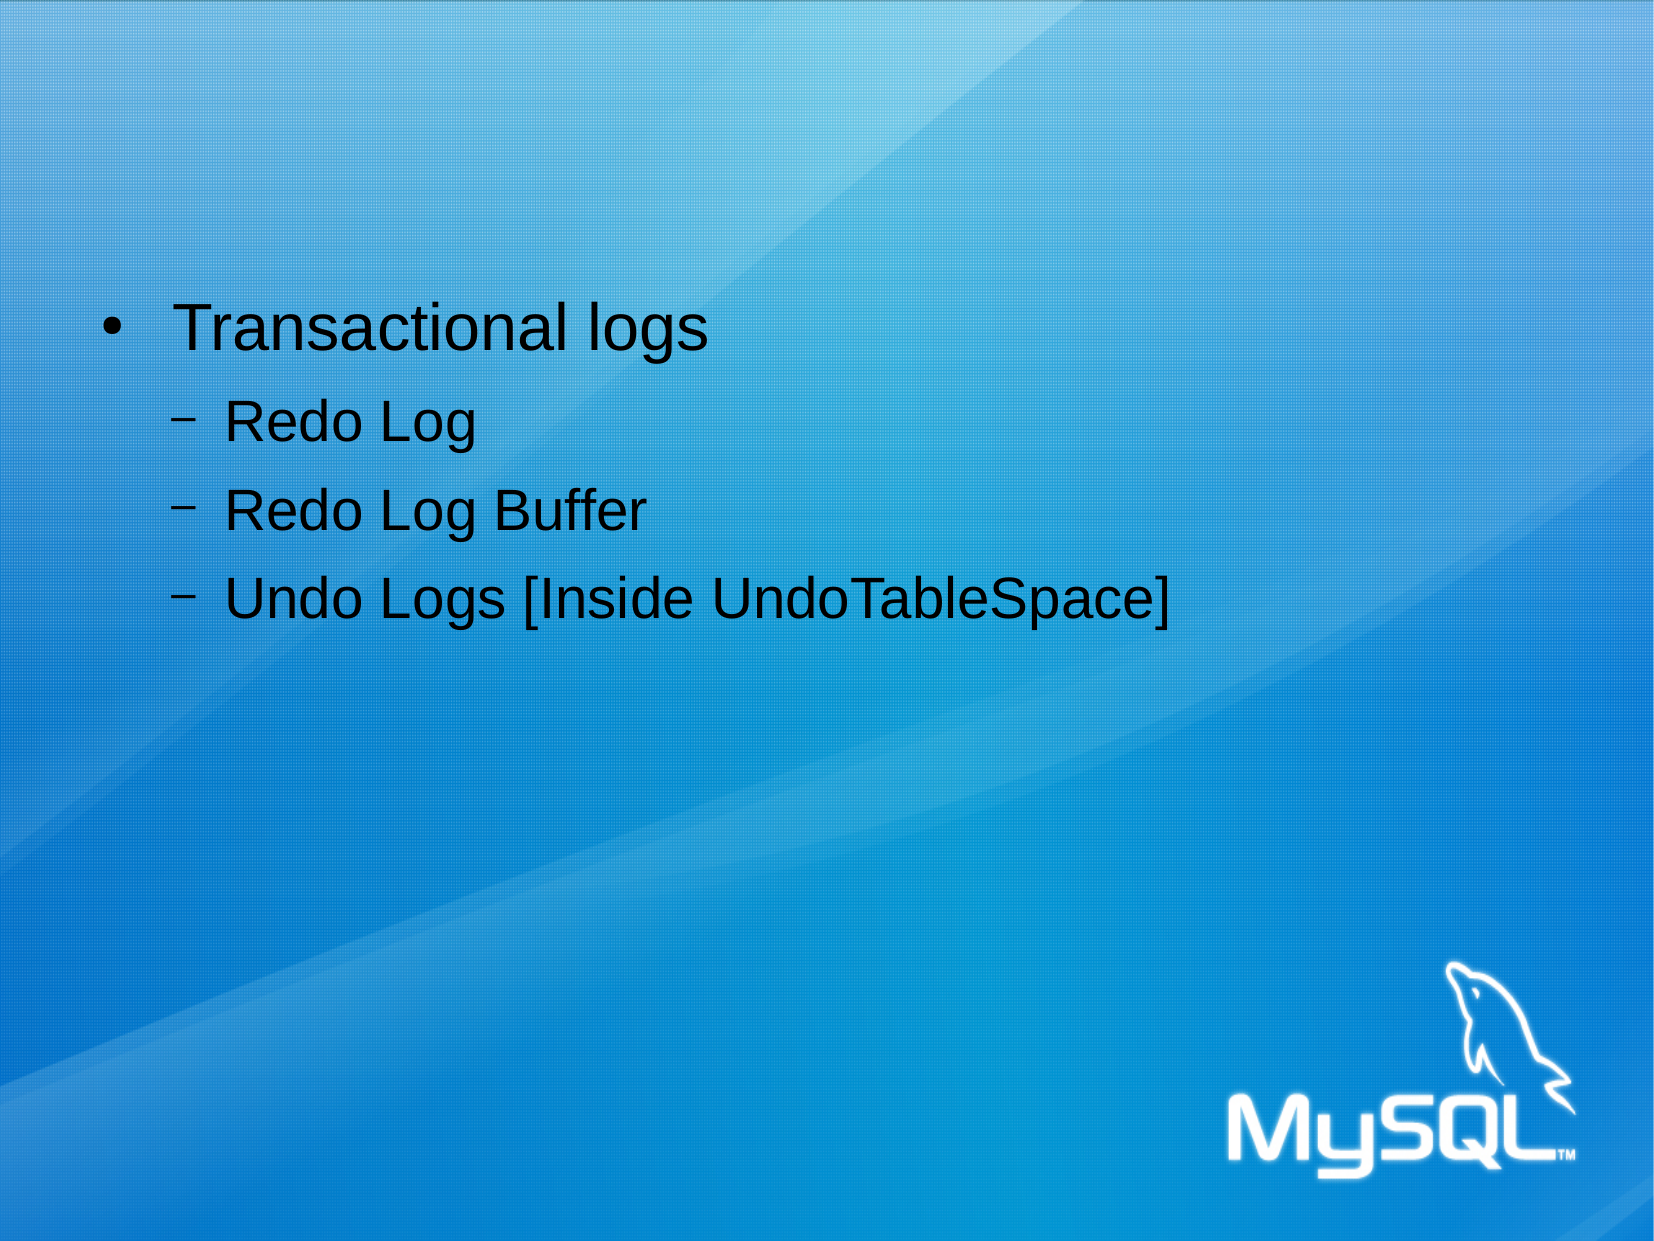

# Transactional logs
Redo Log
Redo Log Buffer
Undo Logs [Inside UndoTableSpace]